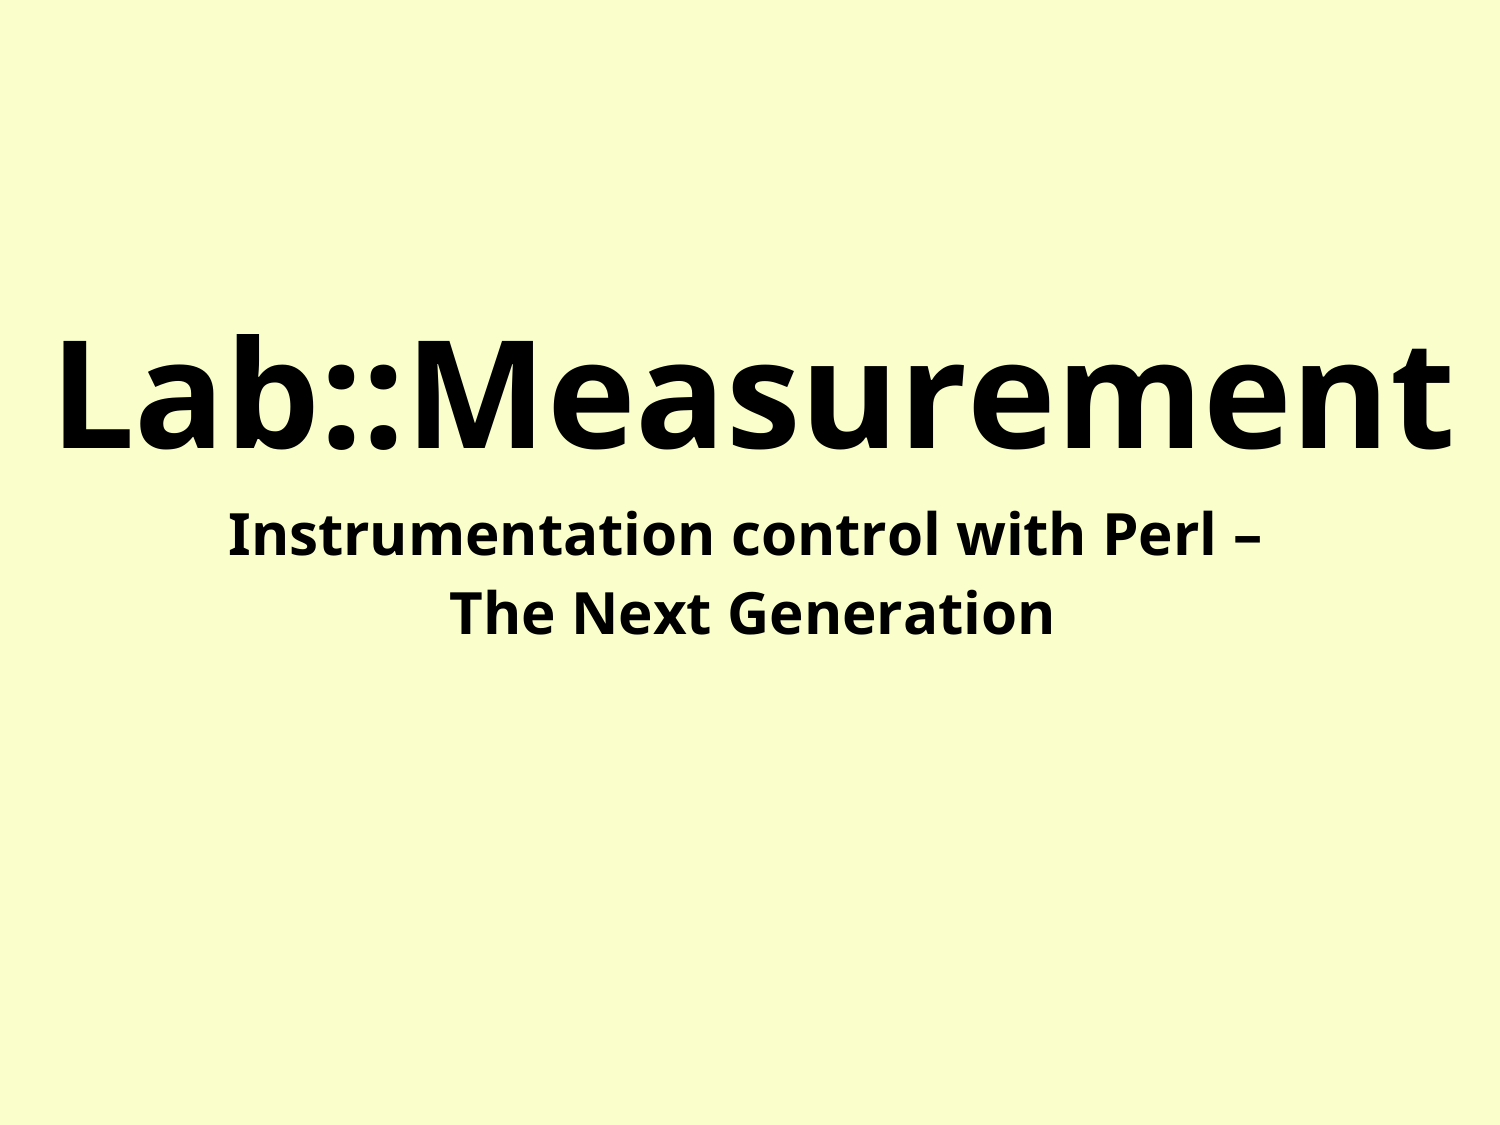

# Lab::Measurement Instrumentation control with Perl – The Next Generation